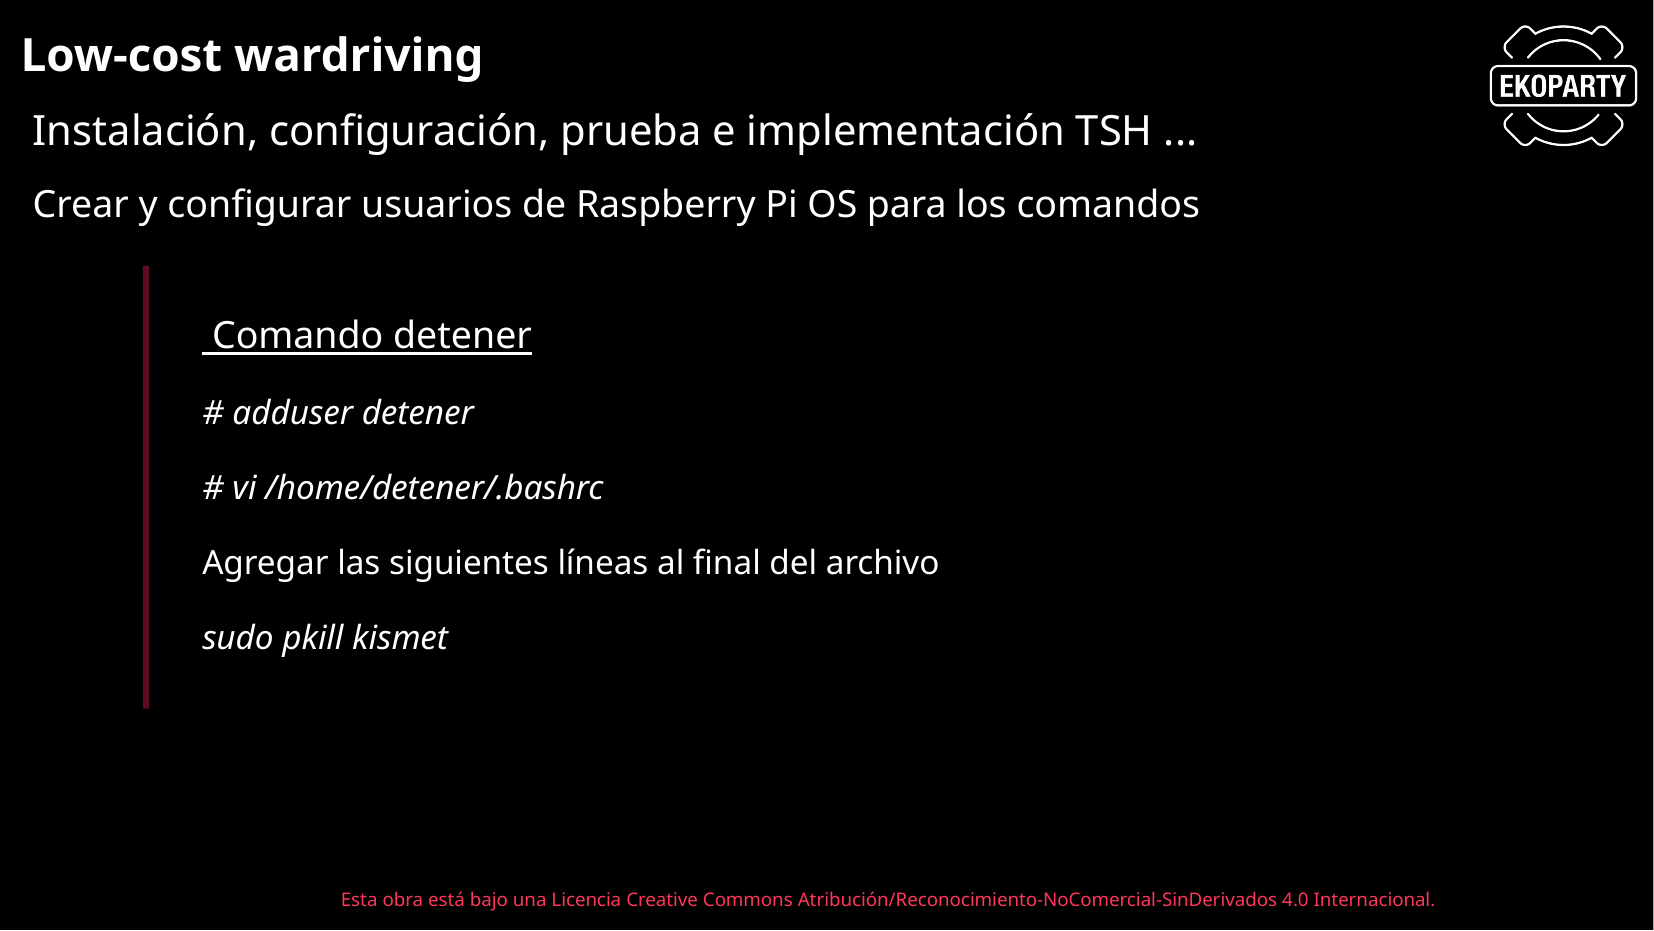

Low-cost wardriving
Instalación, configuración, prueba e implementación TSH ...
Crear y configurar usuarios de Raspberry Pi OS para los comandos
 Comando detener
# adduser detener
# vi /home/detener/.bashrc
Agregar las siguientes líneas al final del archivo
sudo pkill kismet
Esta obra está bajo una Licencia Creative Commons Atribución/Reconocimiento-NoComercial-SinDerivados 4.0 Internacional.